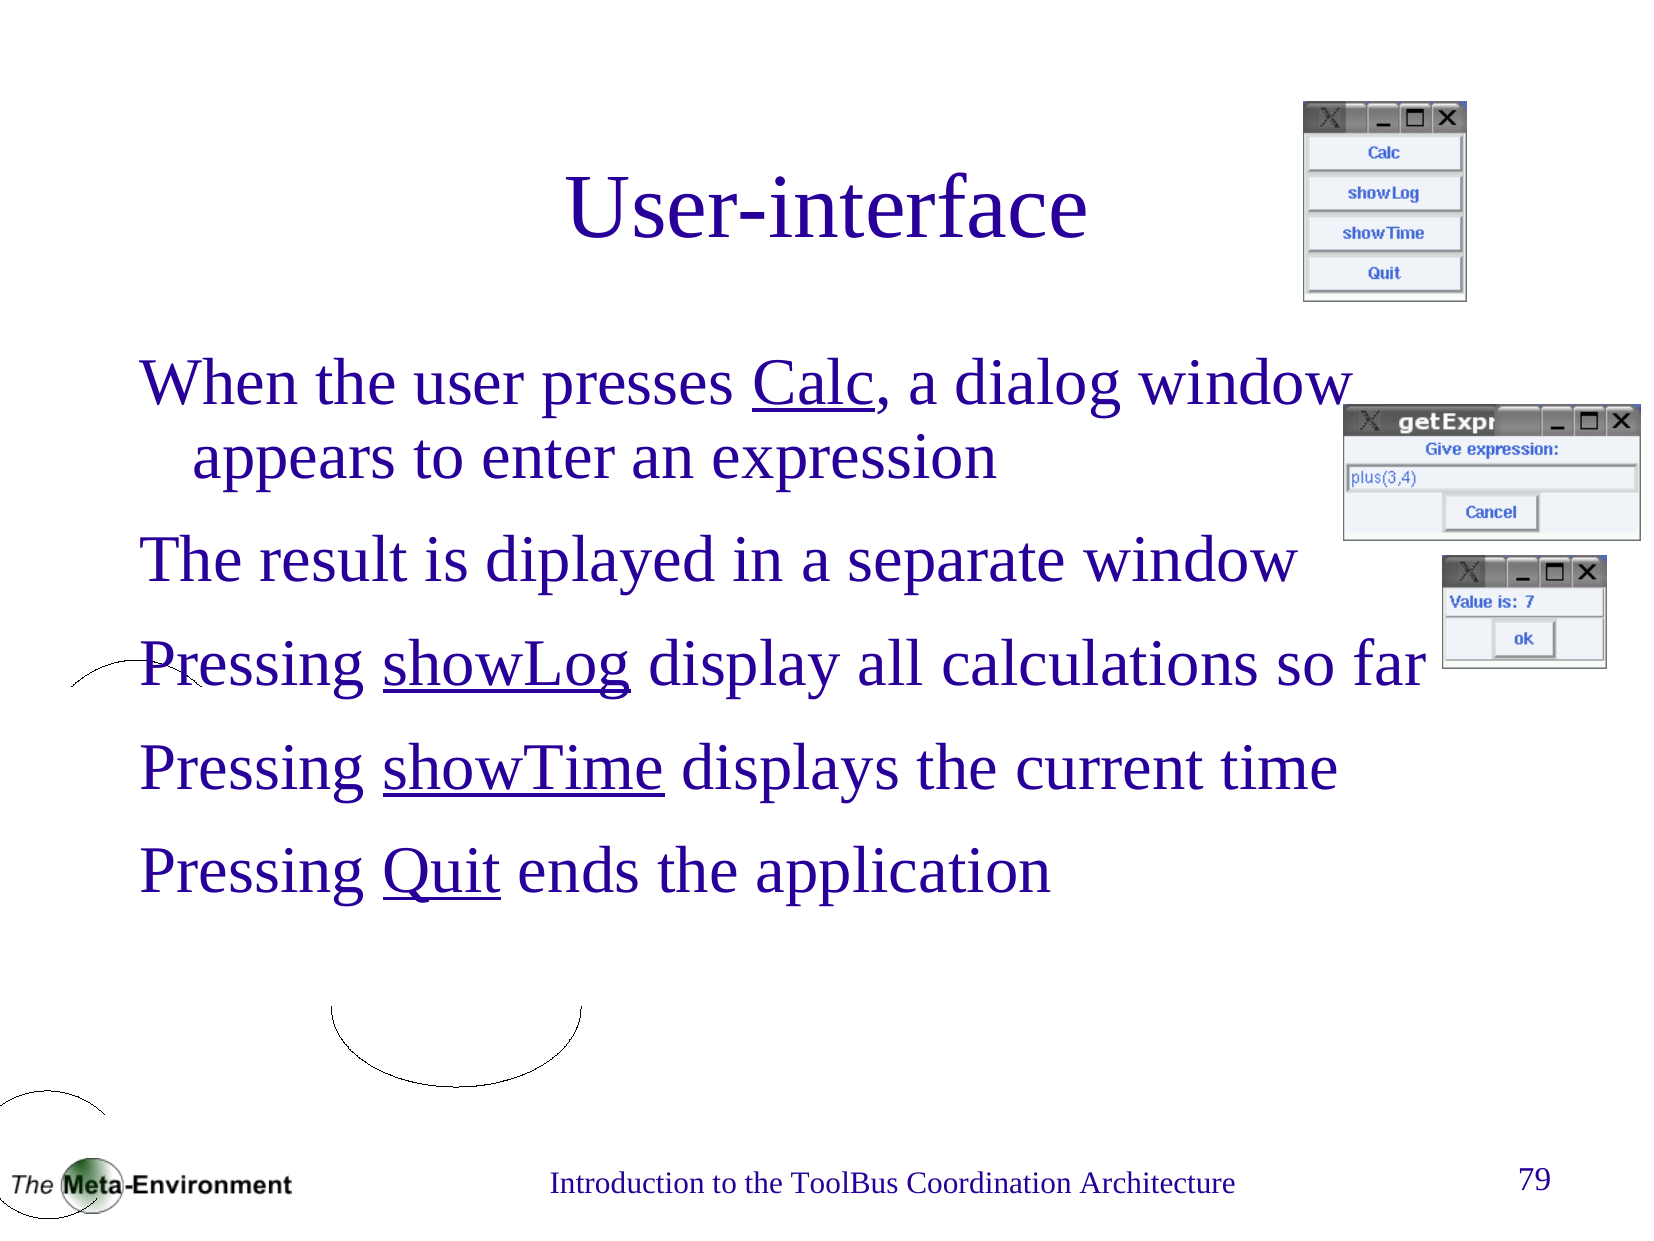

# User-interface
When the user presses Calc, a dialog window appears to enter an expression
The result is diplayed in a separate window
Pressing showLog display all calculations so far
Pressing showTime displays the current time
Pressing Quit ends the application